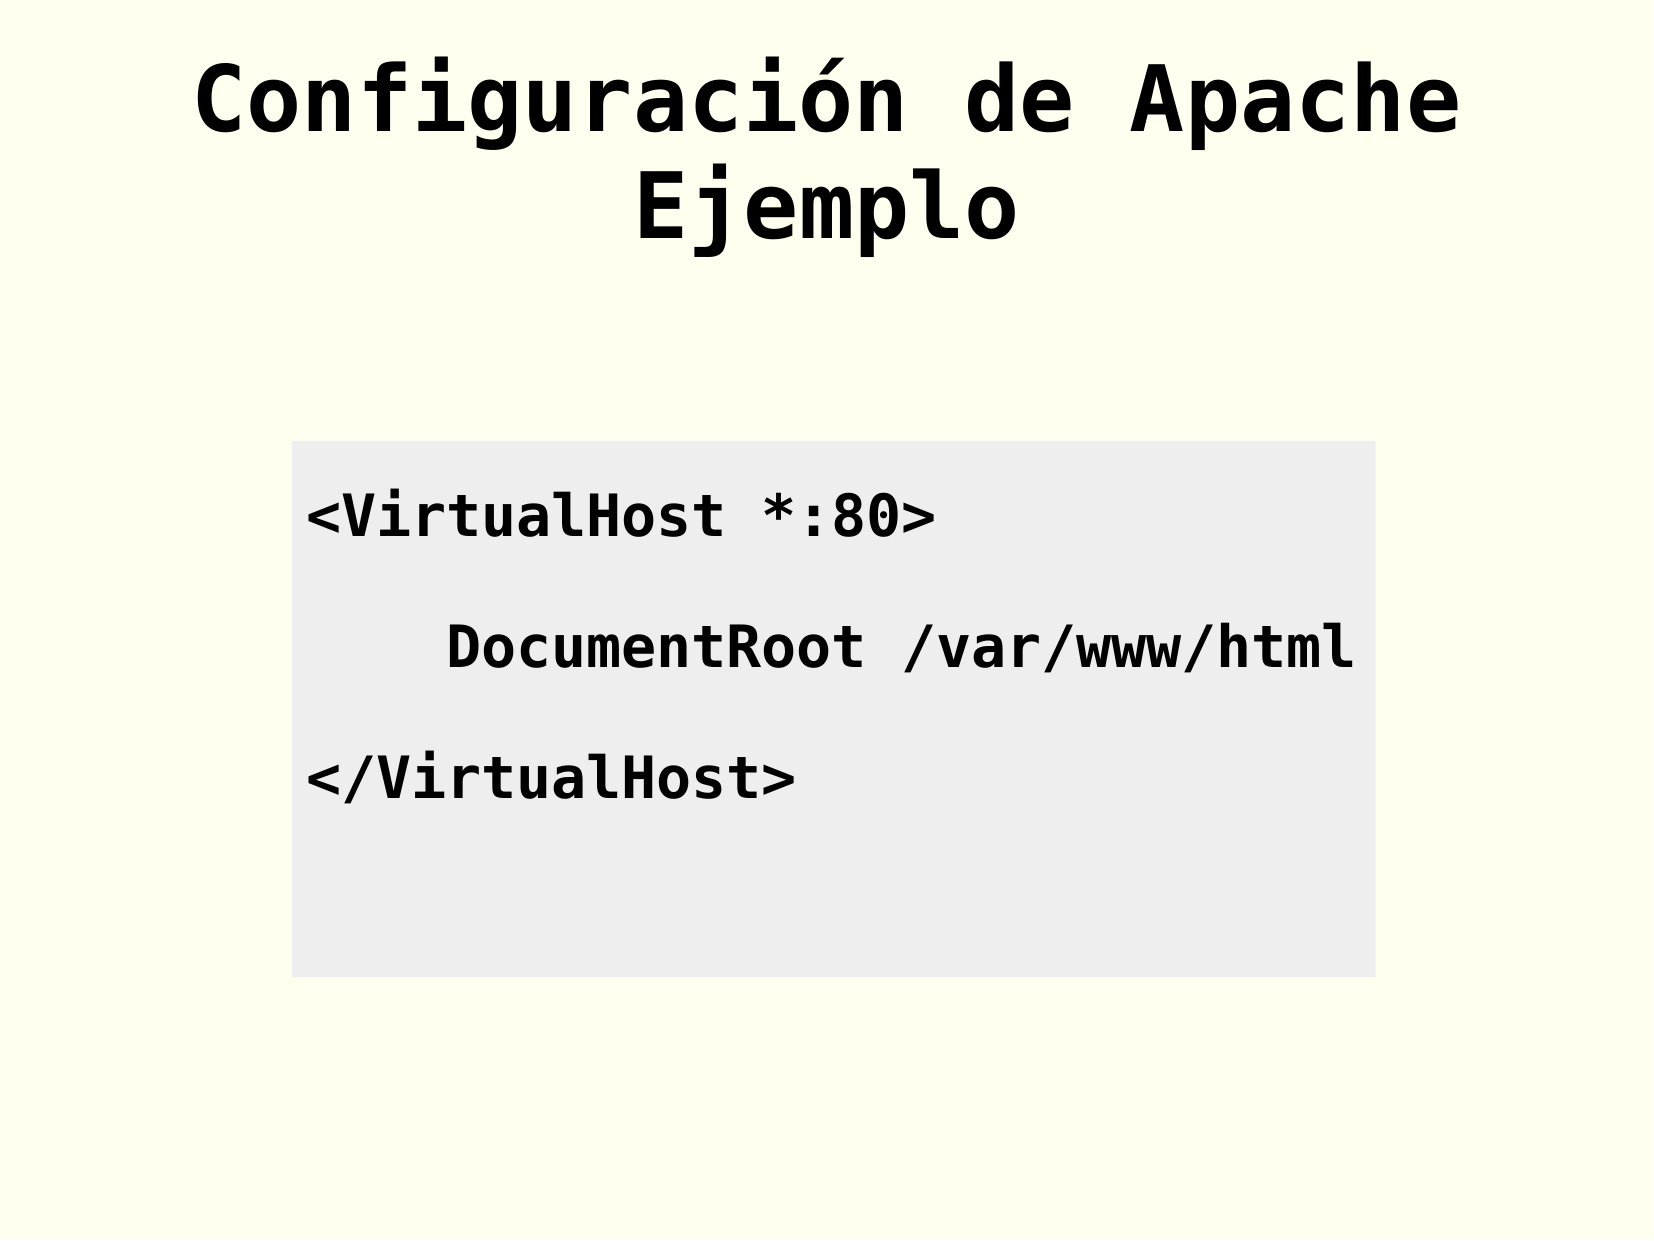

# Configuración de Apache Ejemplo
<VirtualHost *:80>
 DocumentRoot /var/www/html
</VirtualHost>